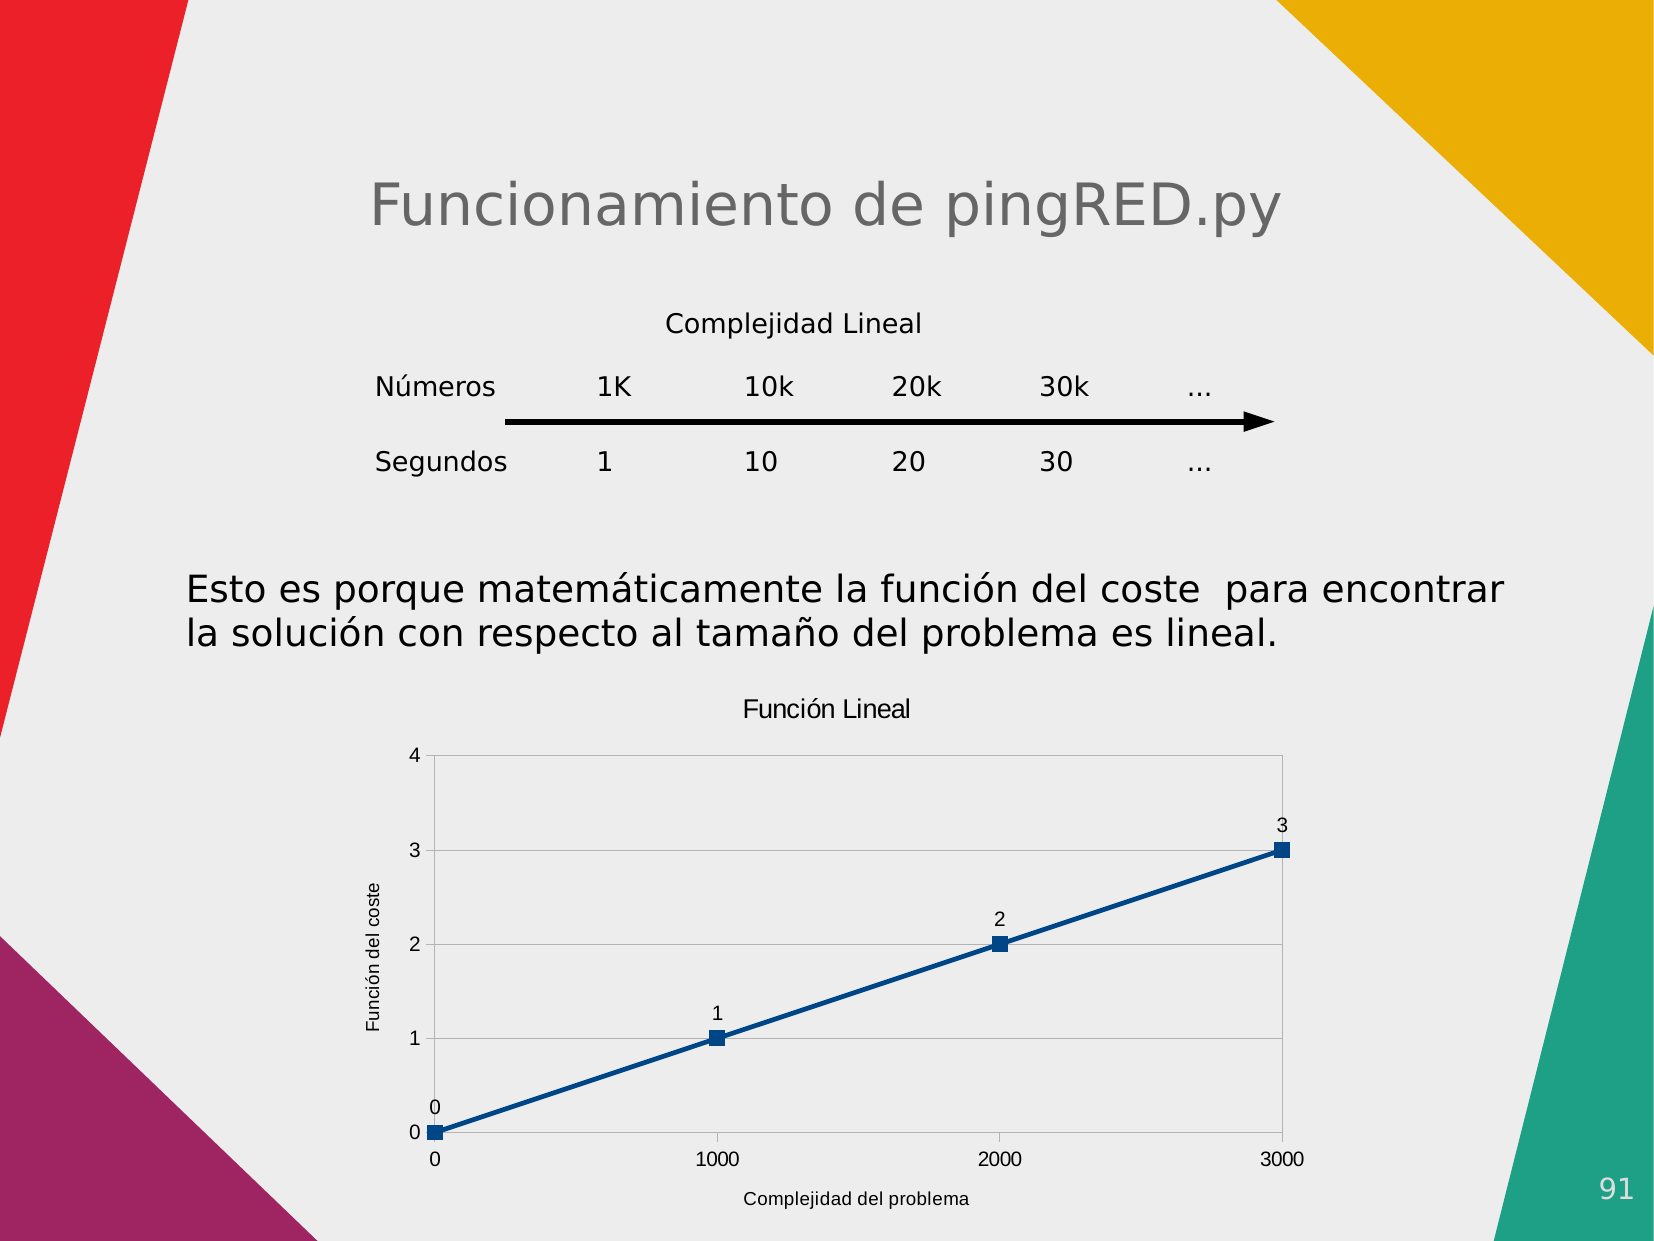

# Funcionamiento de pingRED.py
Complejidad Lineal
Números 		1K		10k		20k		30k		...
Segundos		1		10		20		30		...
Esto es porque matemáticamente la función del coste para encontrar la solución con respecto al tamaño del problema es lineal.
### Chart: Función Lineal
| Category | Columna 1 |
|---|---|
| 0 | 0.0 |
| 1000 | 1.0 |
| 2000 | 2.0 |
| 3000 | 3.0 |91